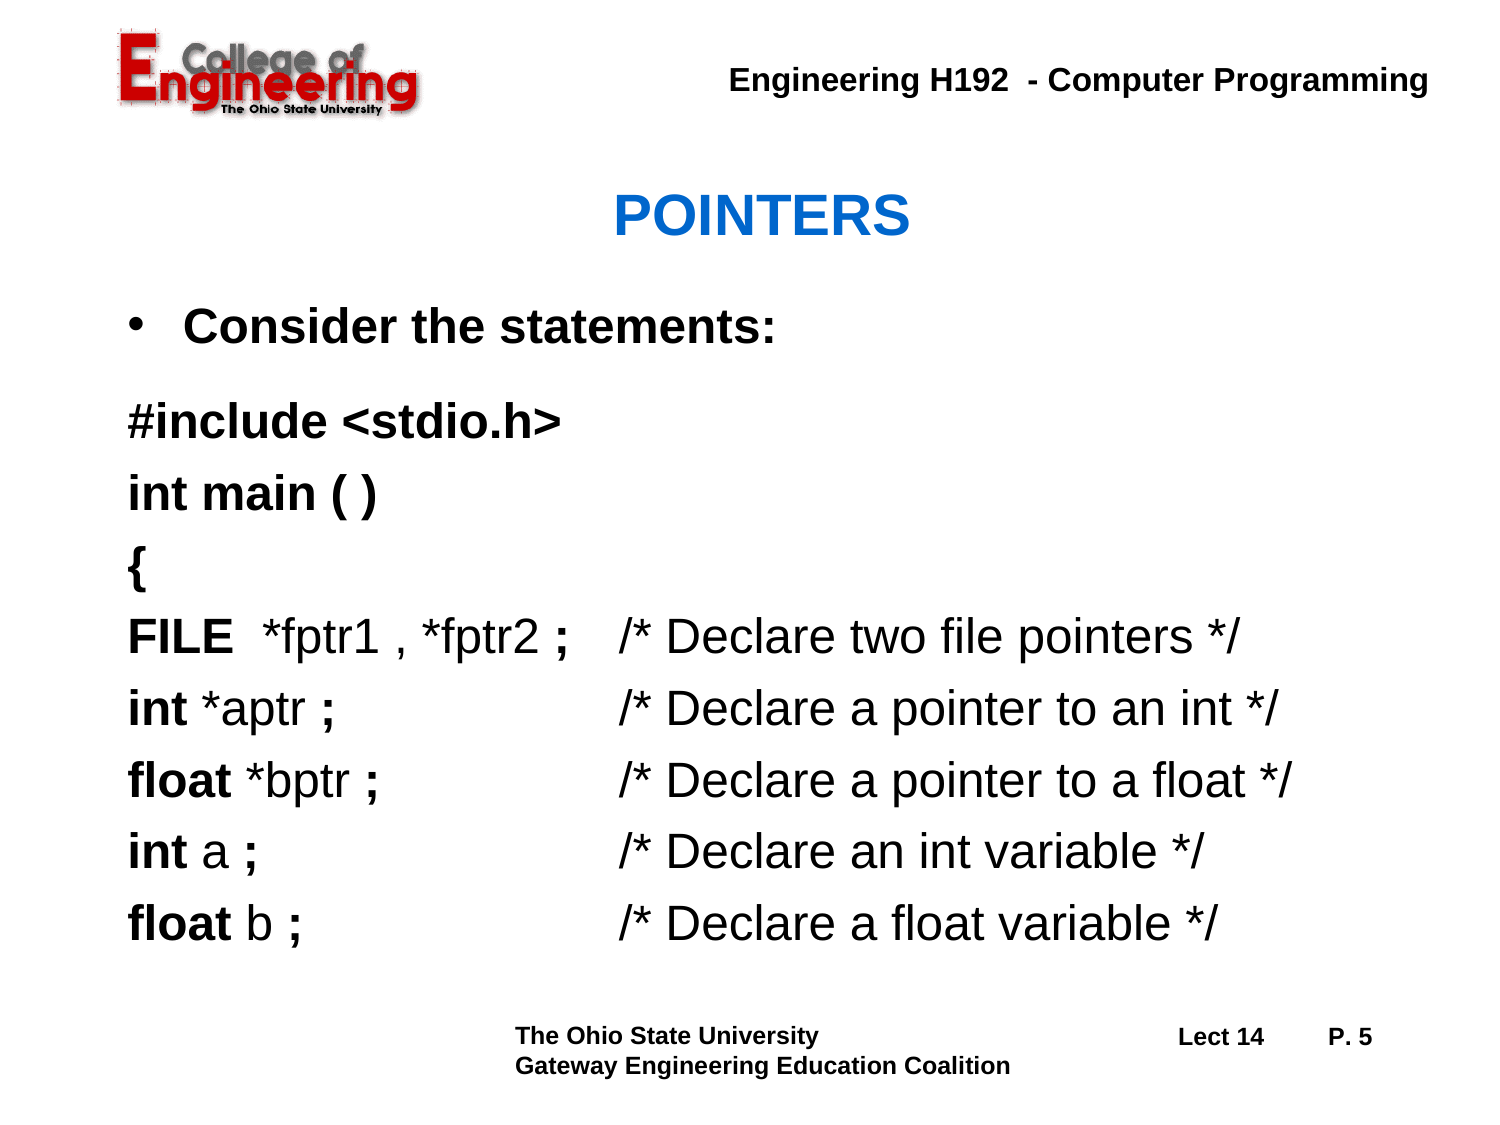

# POINTERS
Consider the statements:
#include <stdio.h>
int main ( )
{
FILE *fptr1 , *fptr2 ;	/* Declare two file pointers */
int *aptr ;	/* Declare a pointer to an int */
float *bptr ;	/* Declare a pointer to a float */
int a ;	/* Declare an int variable */
float b ;	/* Declare a float variable */
5